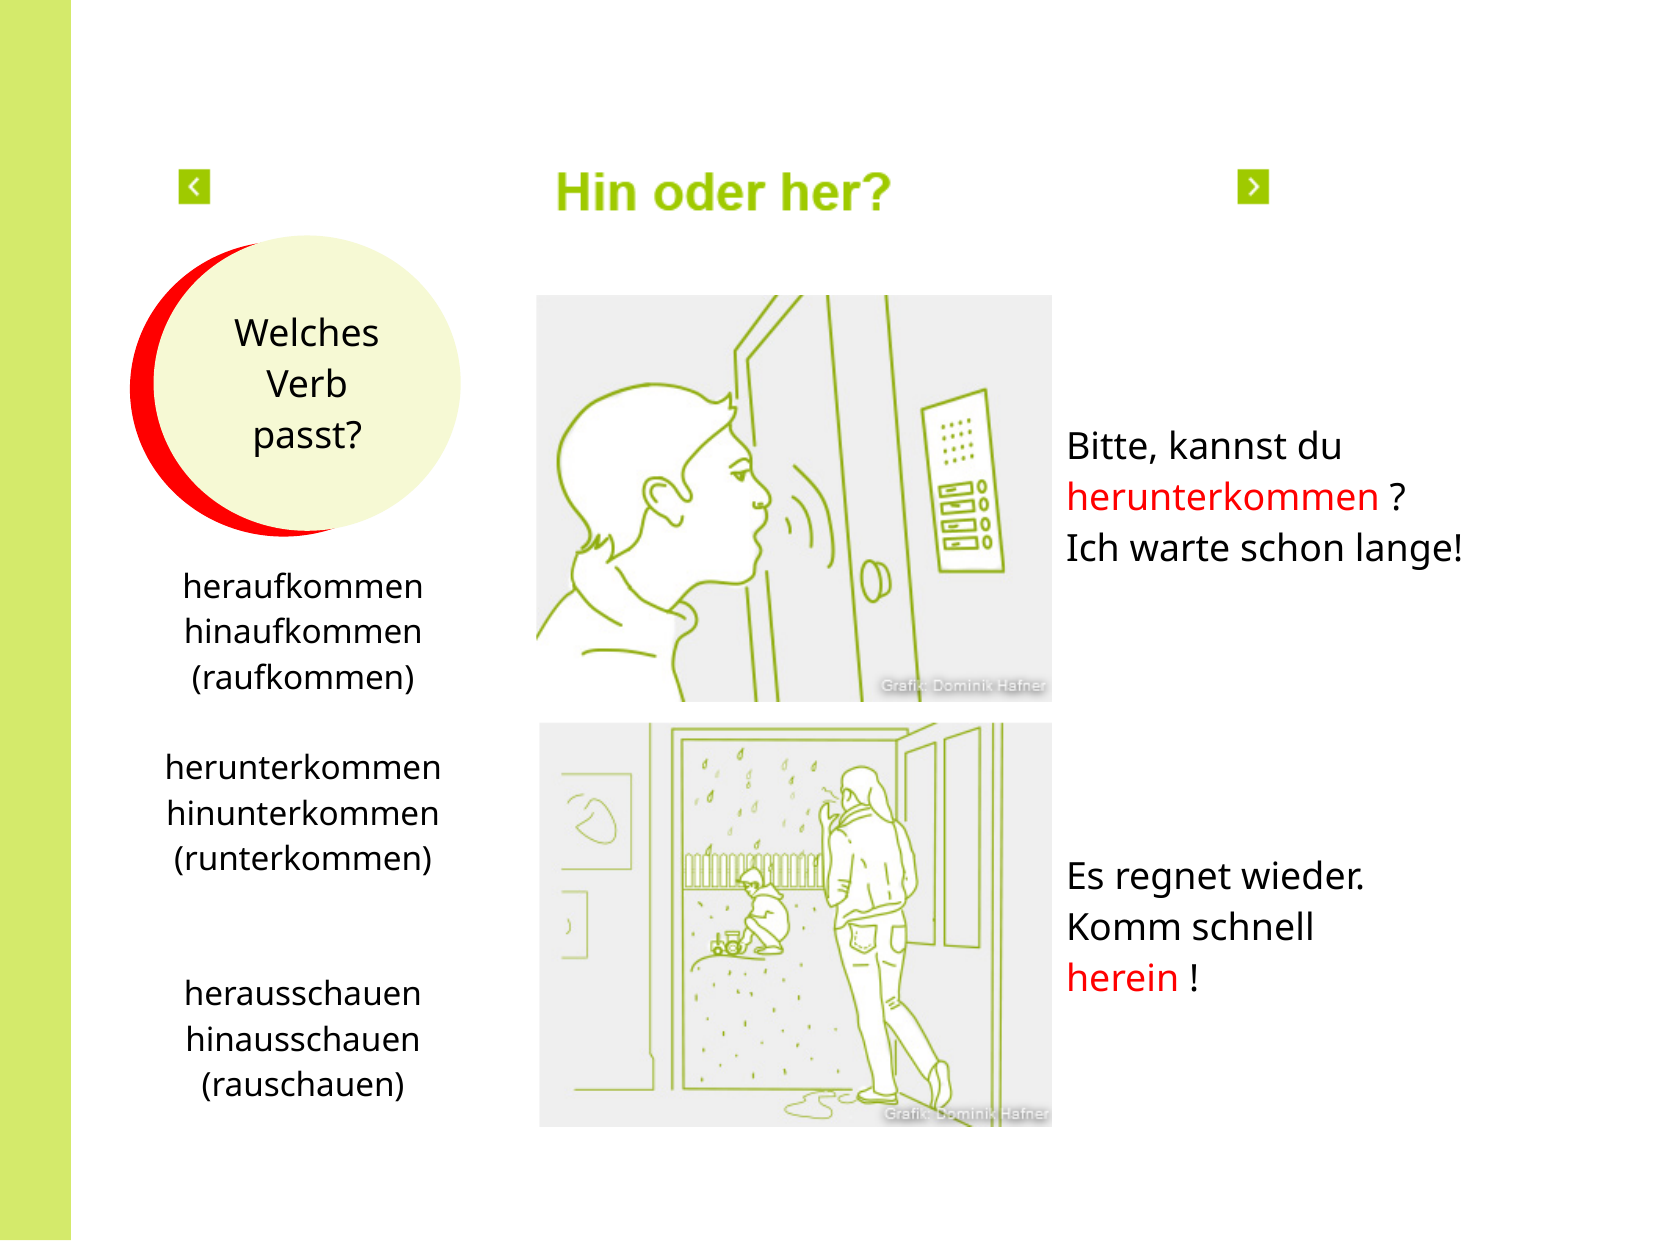

Welches
Verb
passt?
Welches
Verb
passt?
Bitte, kannst du
herunterkommen ?
Ich warte schon lange!
heraufkommen
hinaufkommen
(raufkommen)
herunterkommen
hinunterkommen
(runterkommen)
herausschauen
hinausschauen
(rauschauen)
Es regnet wieder.
Komm schnell
herein !